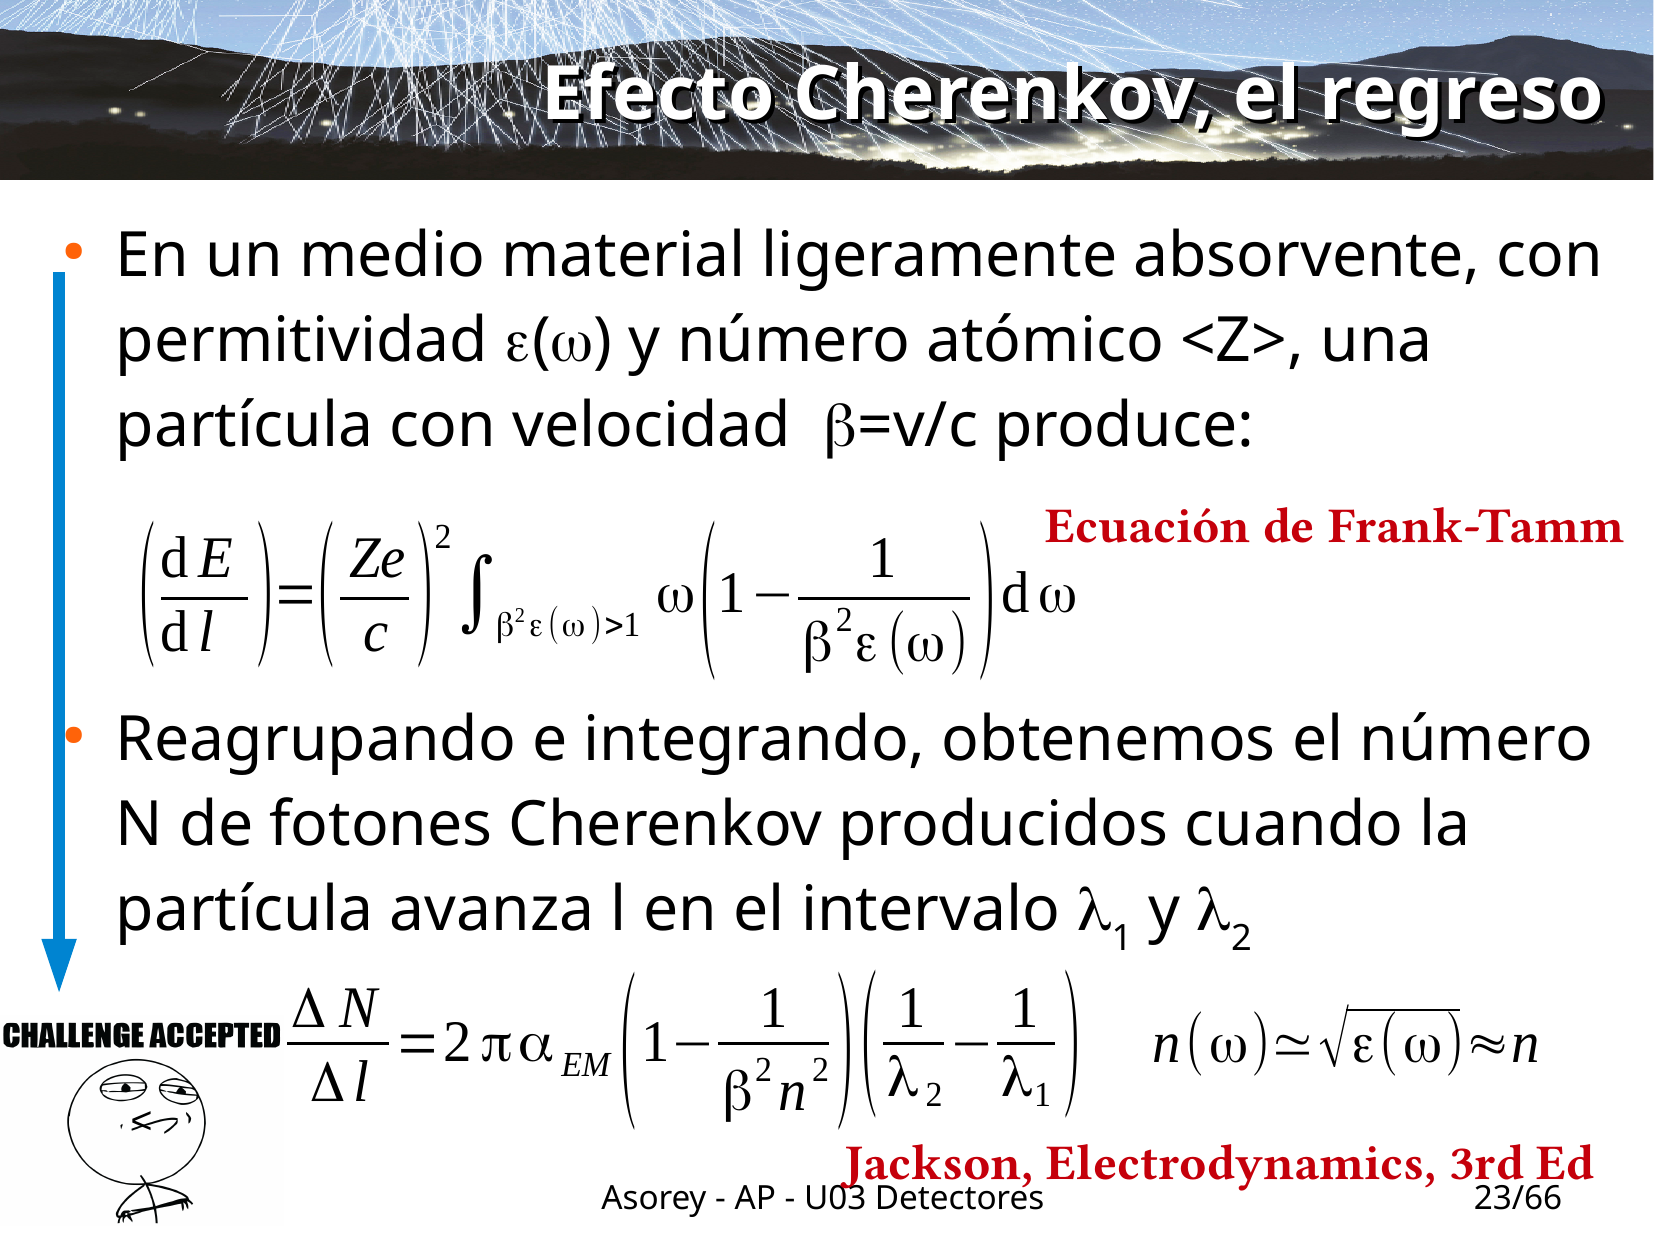

# Efecto Cherenkov, el regreso
En un medio material ligeramente absorvente, con permitividad e(w) y número atómico <Z>, una partícula con velocidad b=v/c produce:
Reagrupando e integrando, obtenemos el número N de fotones Cherenkov producidos cuando la partícula avanza l en el intervalo l1 y l2
Ecuación de Frank-Tamm
<
Jackson, Electrodynamics, 3rd Ed
ITeDA 2017
Asorey - AP - U03 Detectores
23